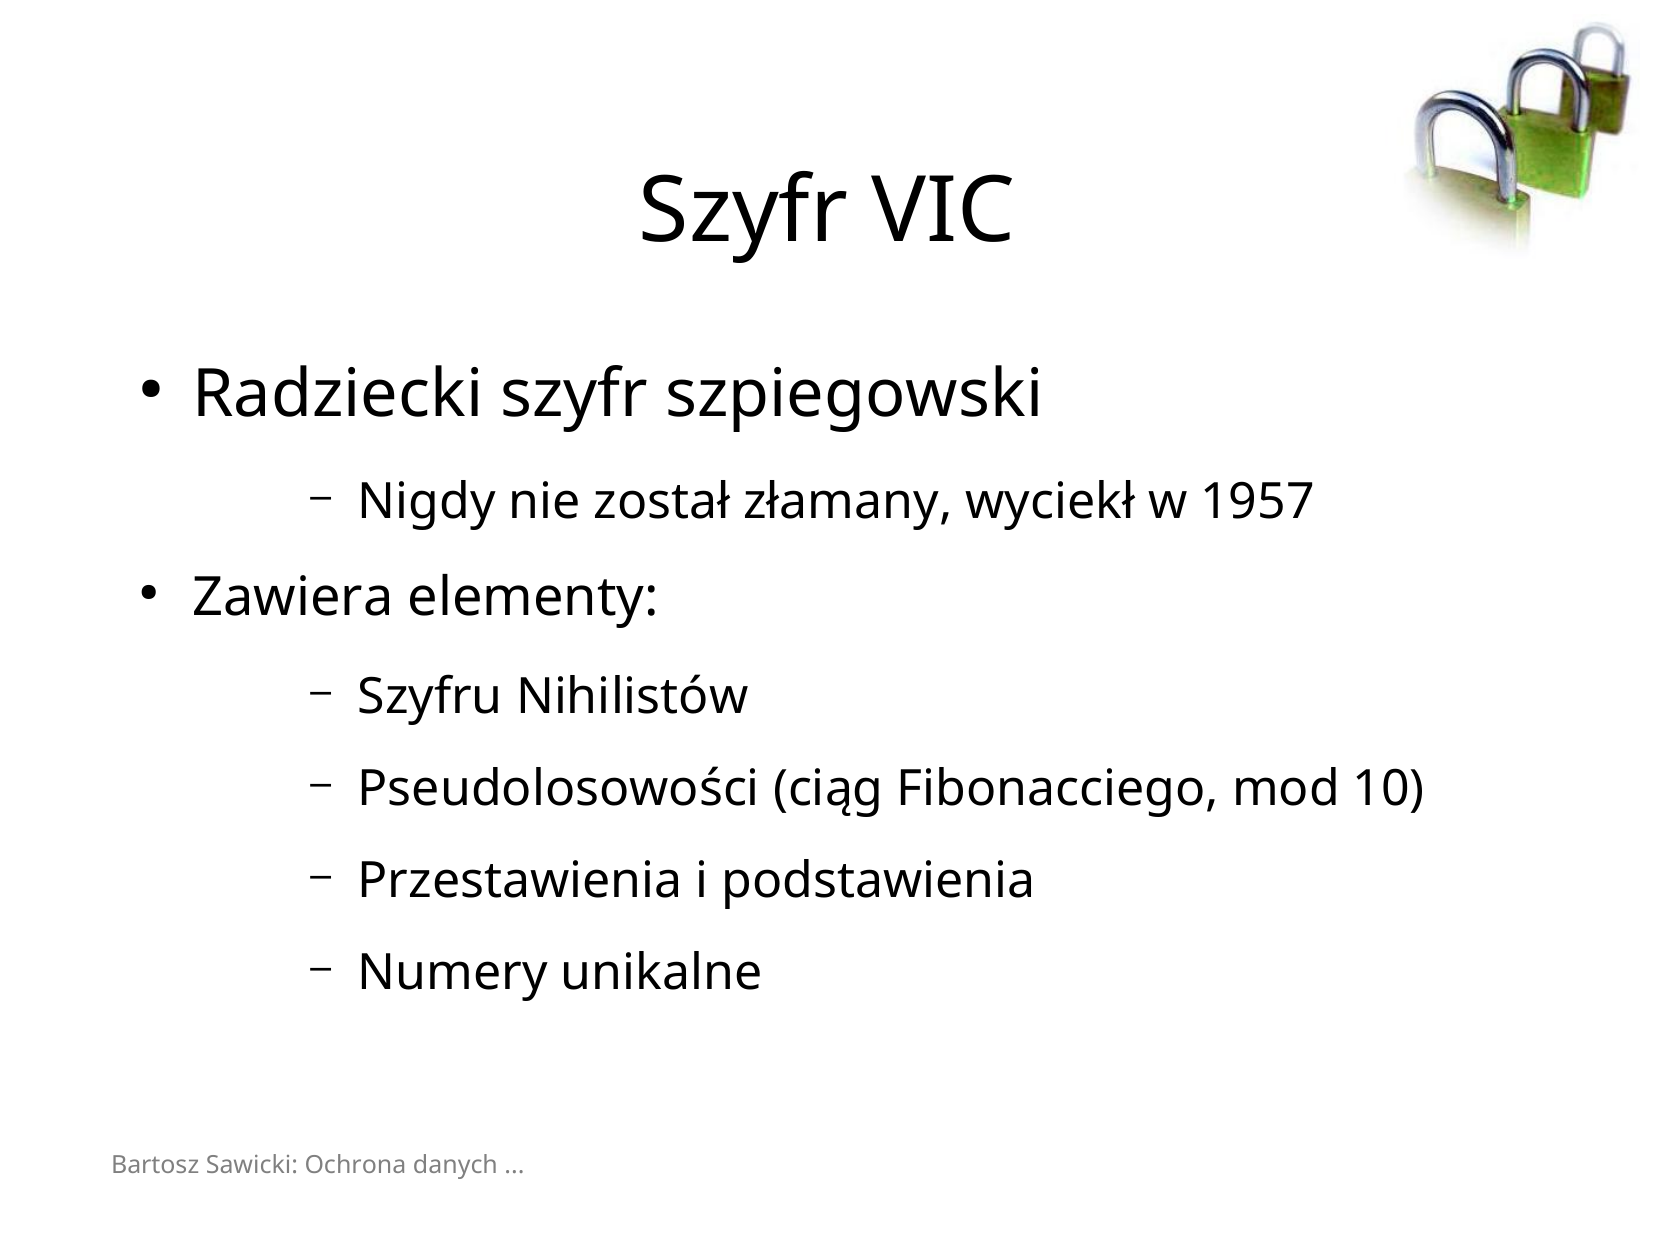

# Szyfr VIC
Radziecki szyfr szpiegowski
Nigdy nie został złamany, wyciekł w 1957
Zawiera elementy:
Szyfru Nihilistów
Pseudolosowości (ciąg Fibonacciego, mod 10)
Przestawienia i podstawienia
Numery unikalne